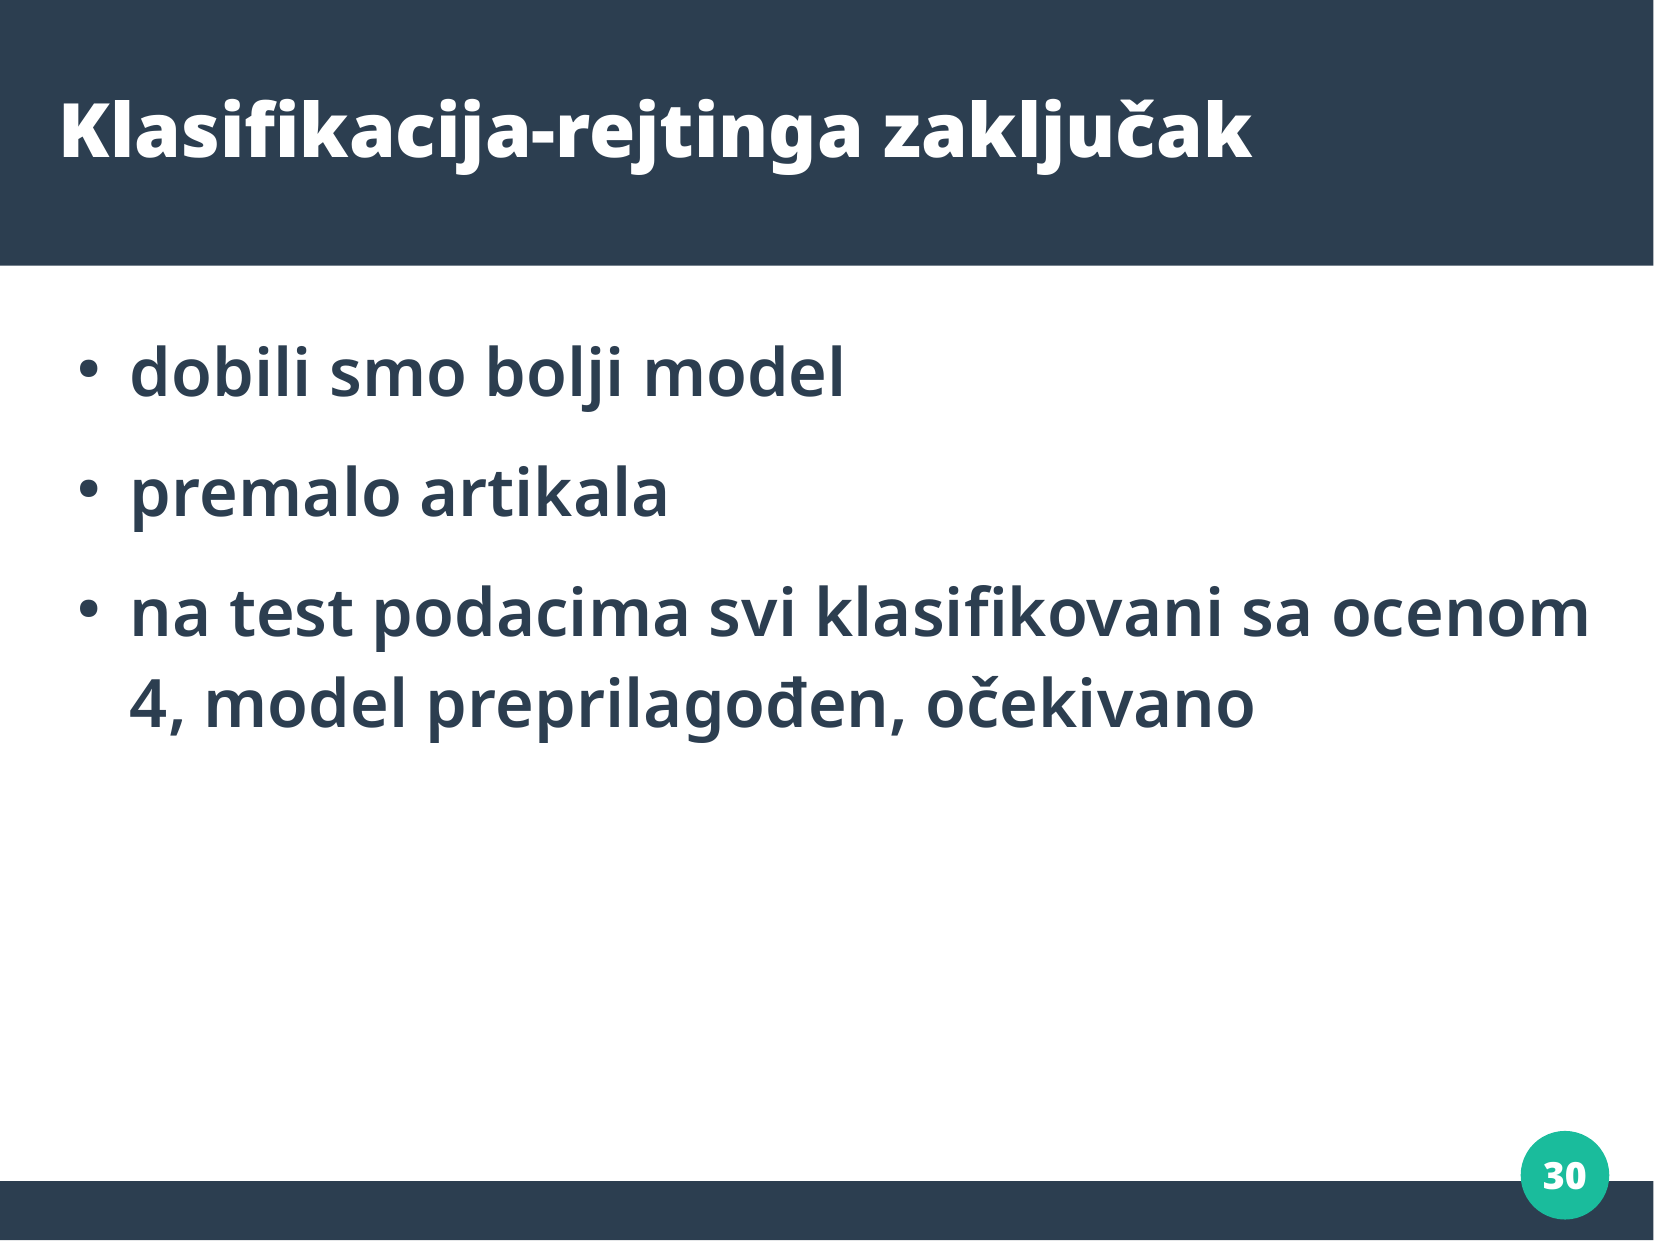

# Klasifikacija-rejtinga zaključak
dobili smo bolji model
premalo artikala
na test podacima svi klasifikovani sa ocenom 4, model preprilagođen, očekivano
30